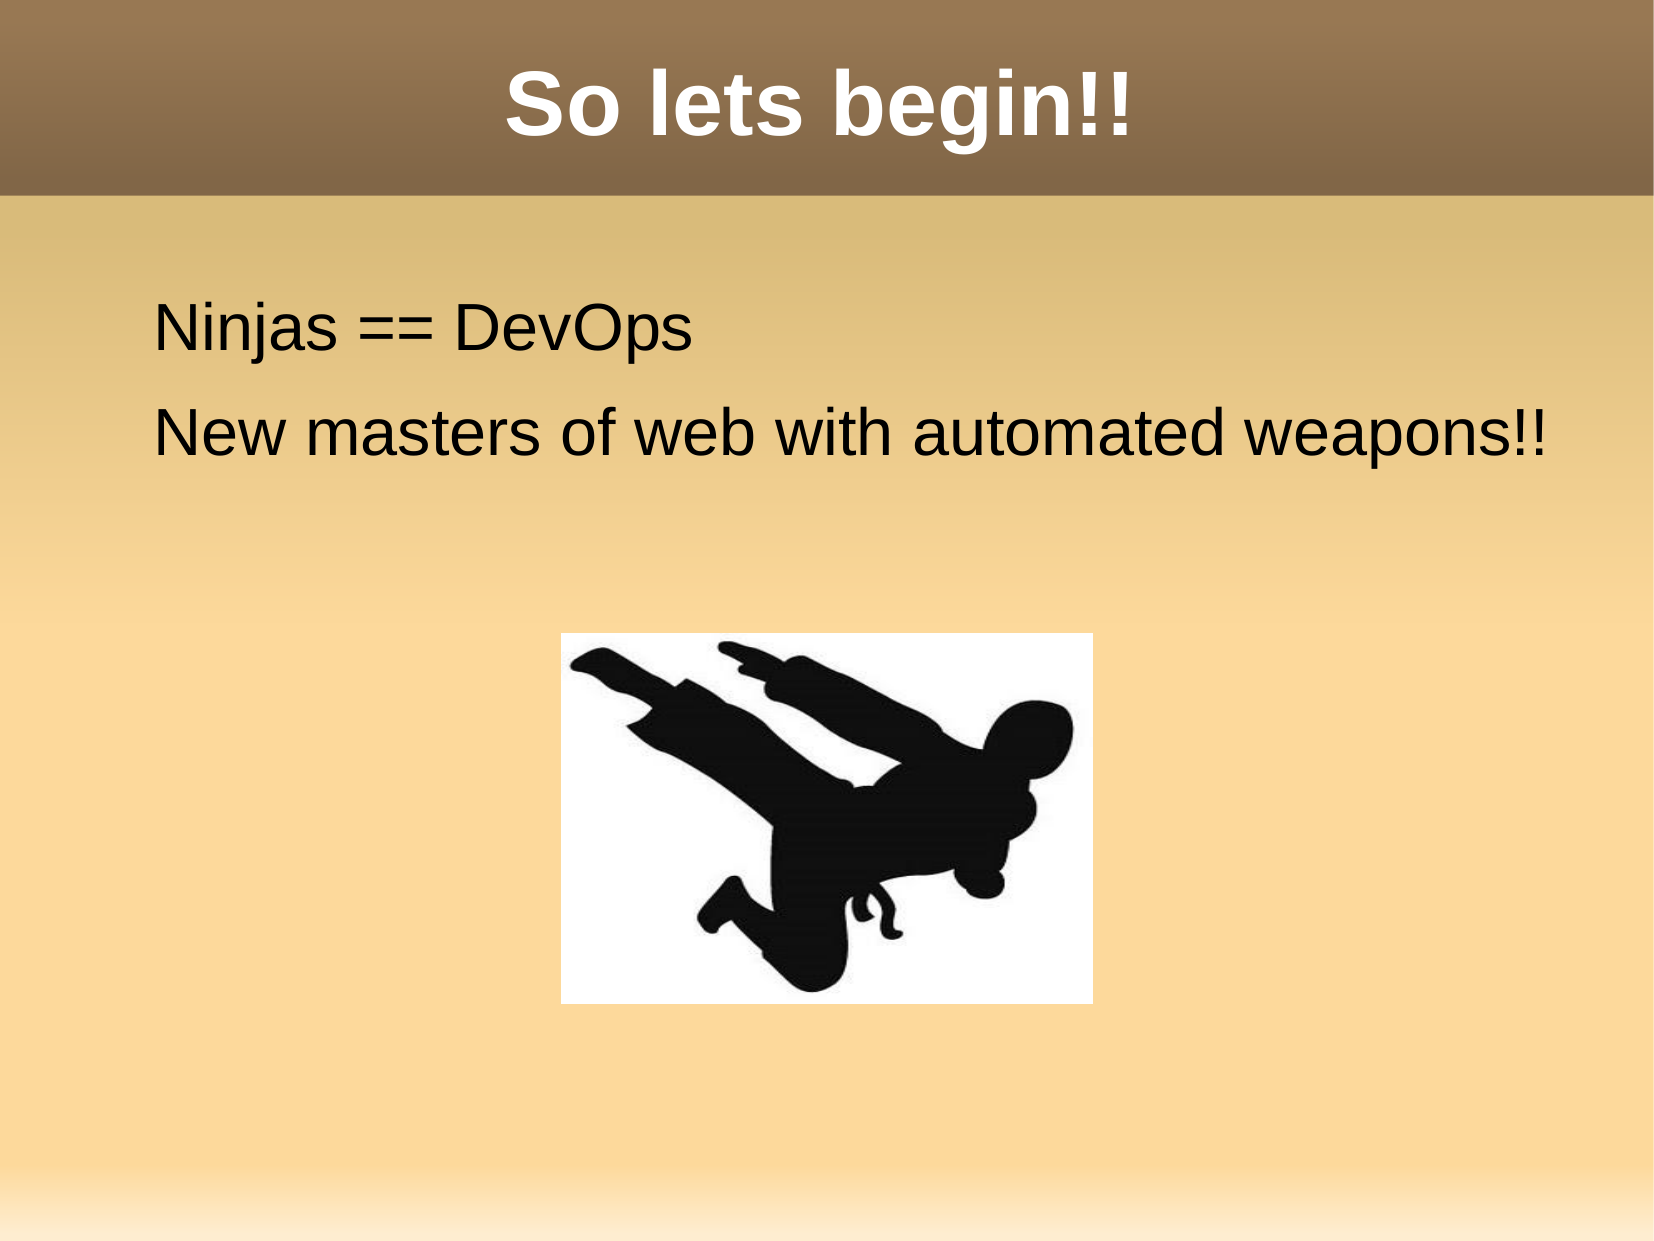

# So lets begin!!
Ninjas == DevOps
New masters of web with automated weapons!!